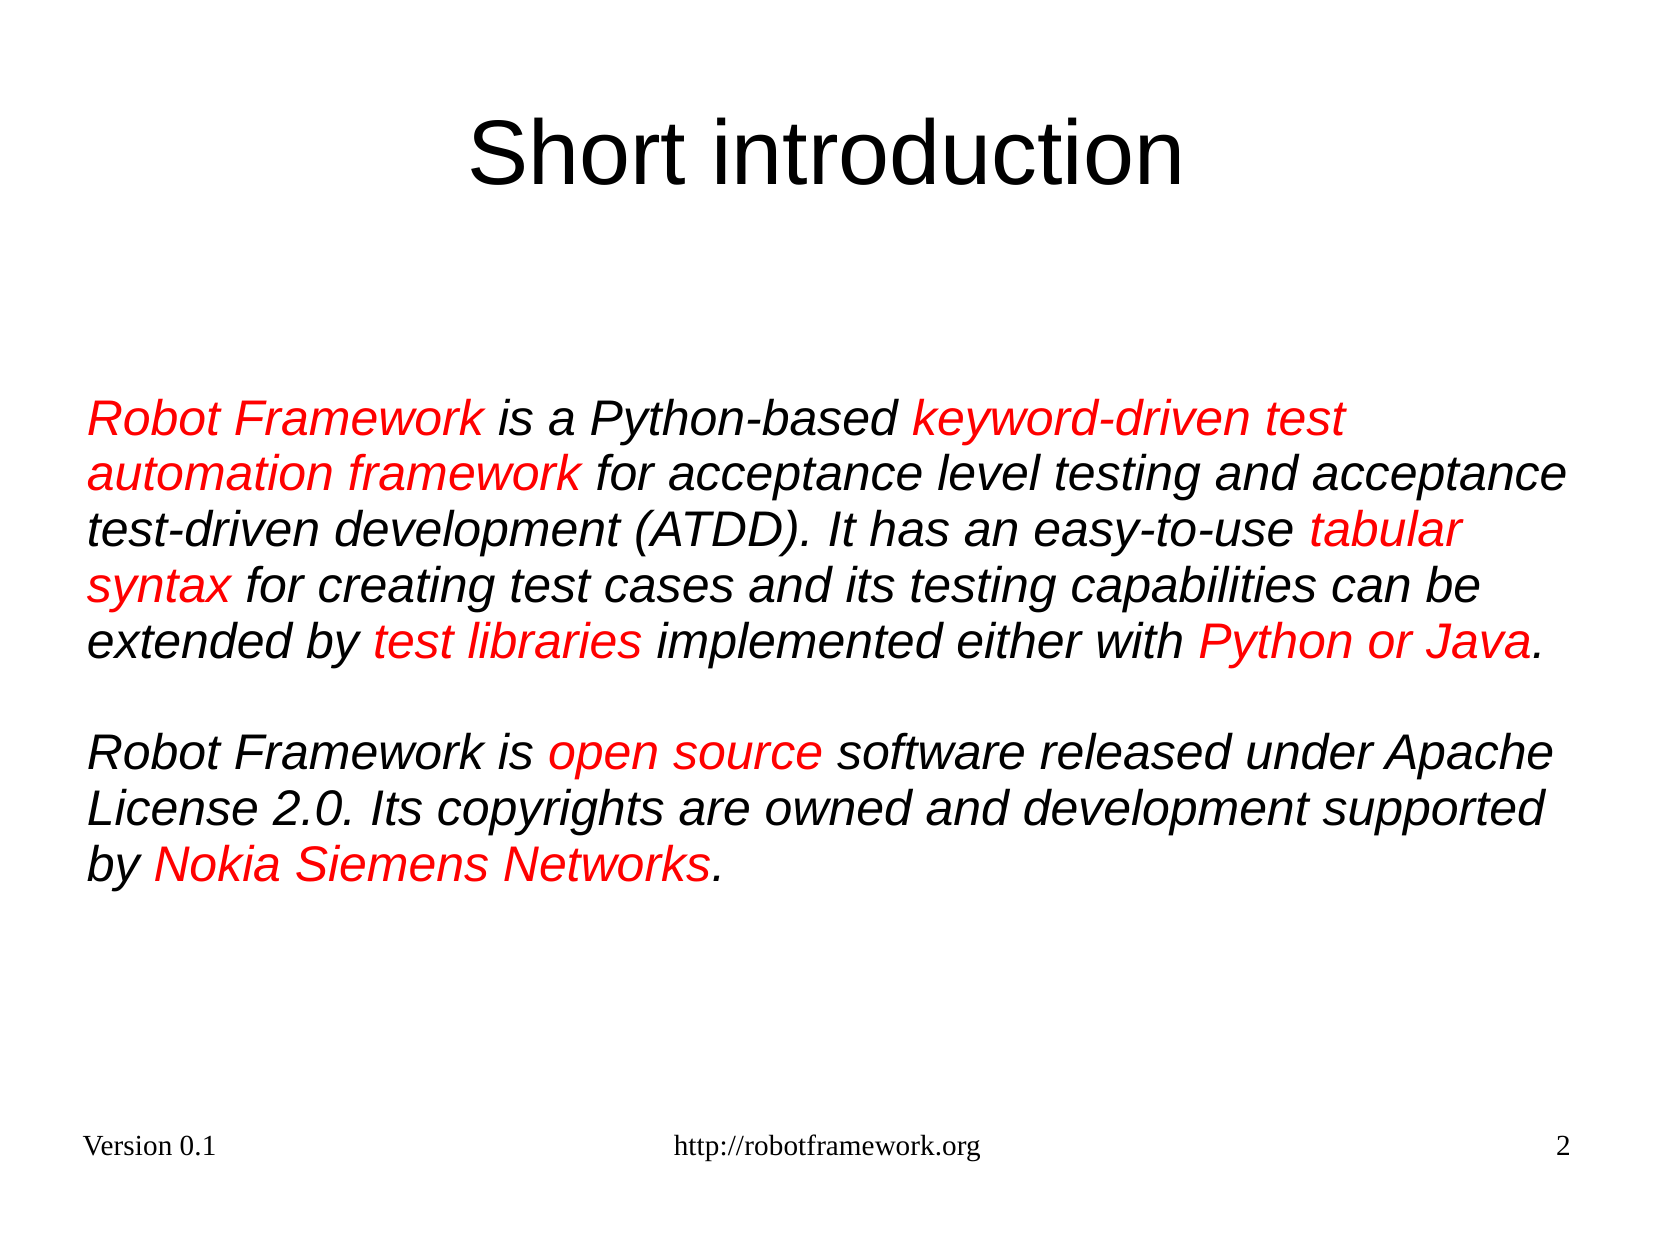

Short introduction
# Robot Framework is a Python-based keyword-driven test automation framework for acceptance level testing and acceptance test-driven development (ATDD). It has an easy-to-use tabular syntax for creating test cases and its testing capabilities can be extended by test libraries implemented either with Python or Java.
Robot Framework is open source software released under Apache License 2.0. Its copyrights are owned and development supported by Nokia Siemens Networks.
Version 0.1
http://robotframework.org
2